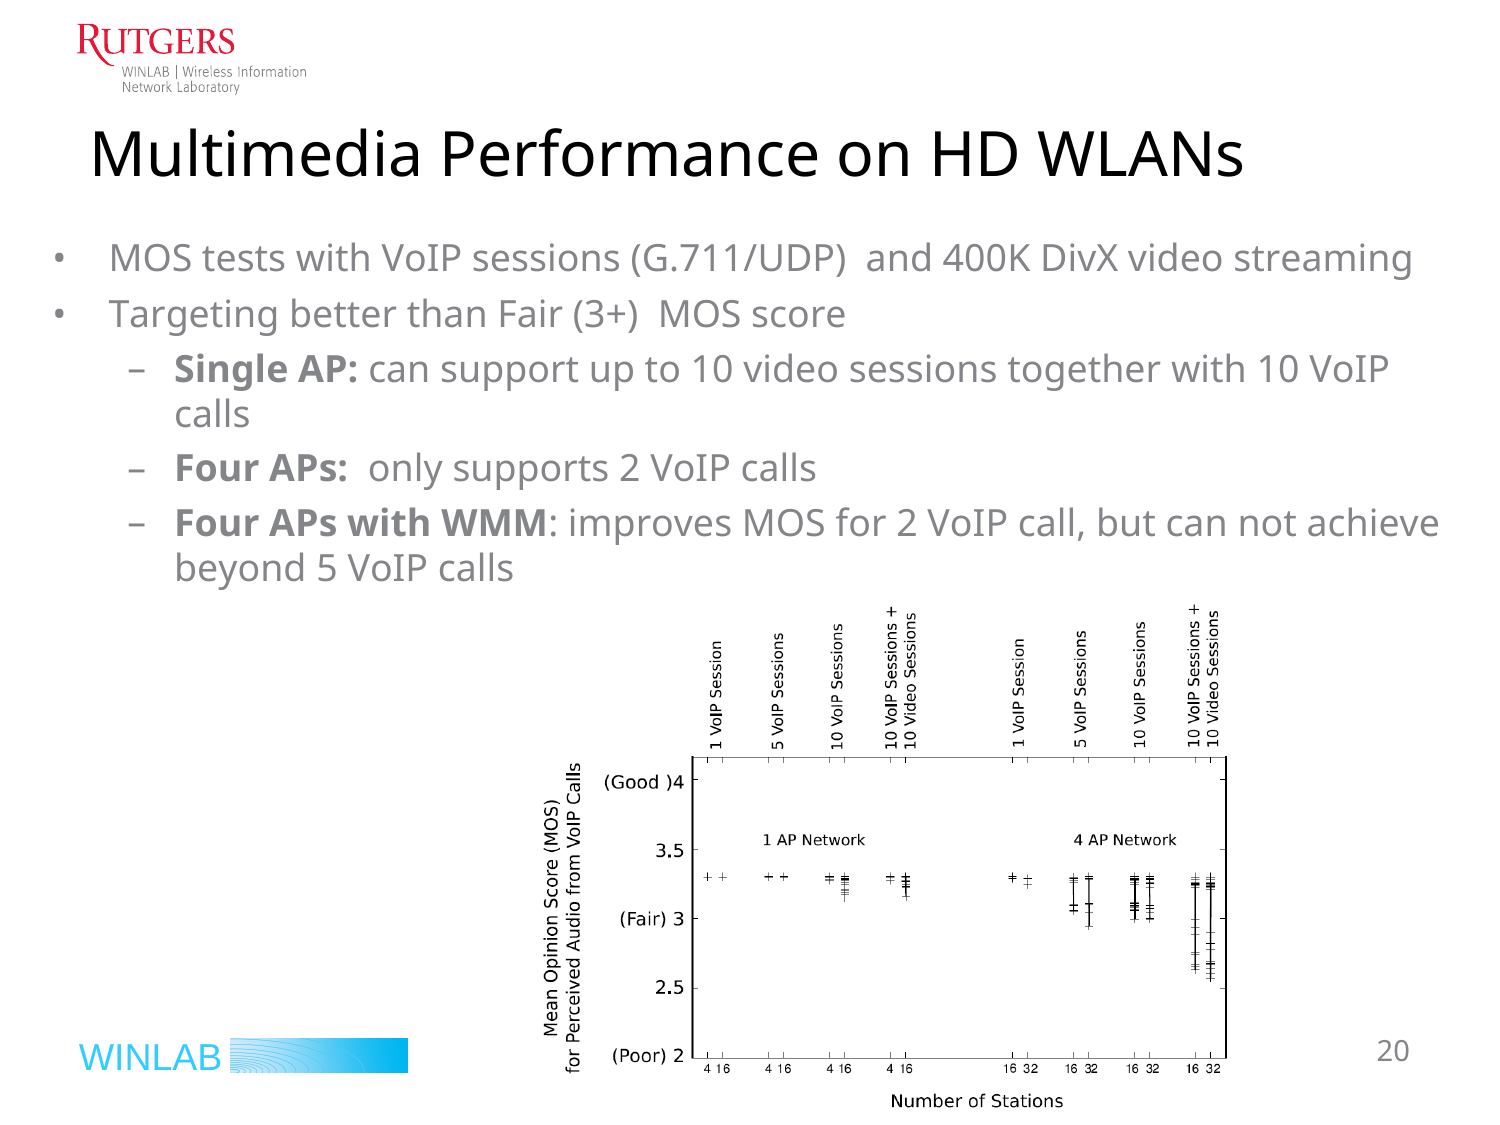

# Multimedia Performance on HD WLANs
MOS tests with VoIP sessions (G.711/UDP) and 400K DivX video streaming
Targeting better than Fair (3+) MOS score
Single AP: can support up to 10 video sessions together with 10 VoIP calls
Four APs: only supports 2 VoIP calls
Four APs with WMM: improves MOS for 2 VoIP call, but can not achieve beyond 5 VoIP calls
20